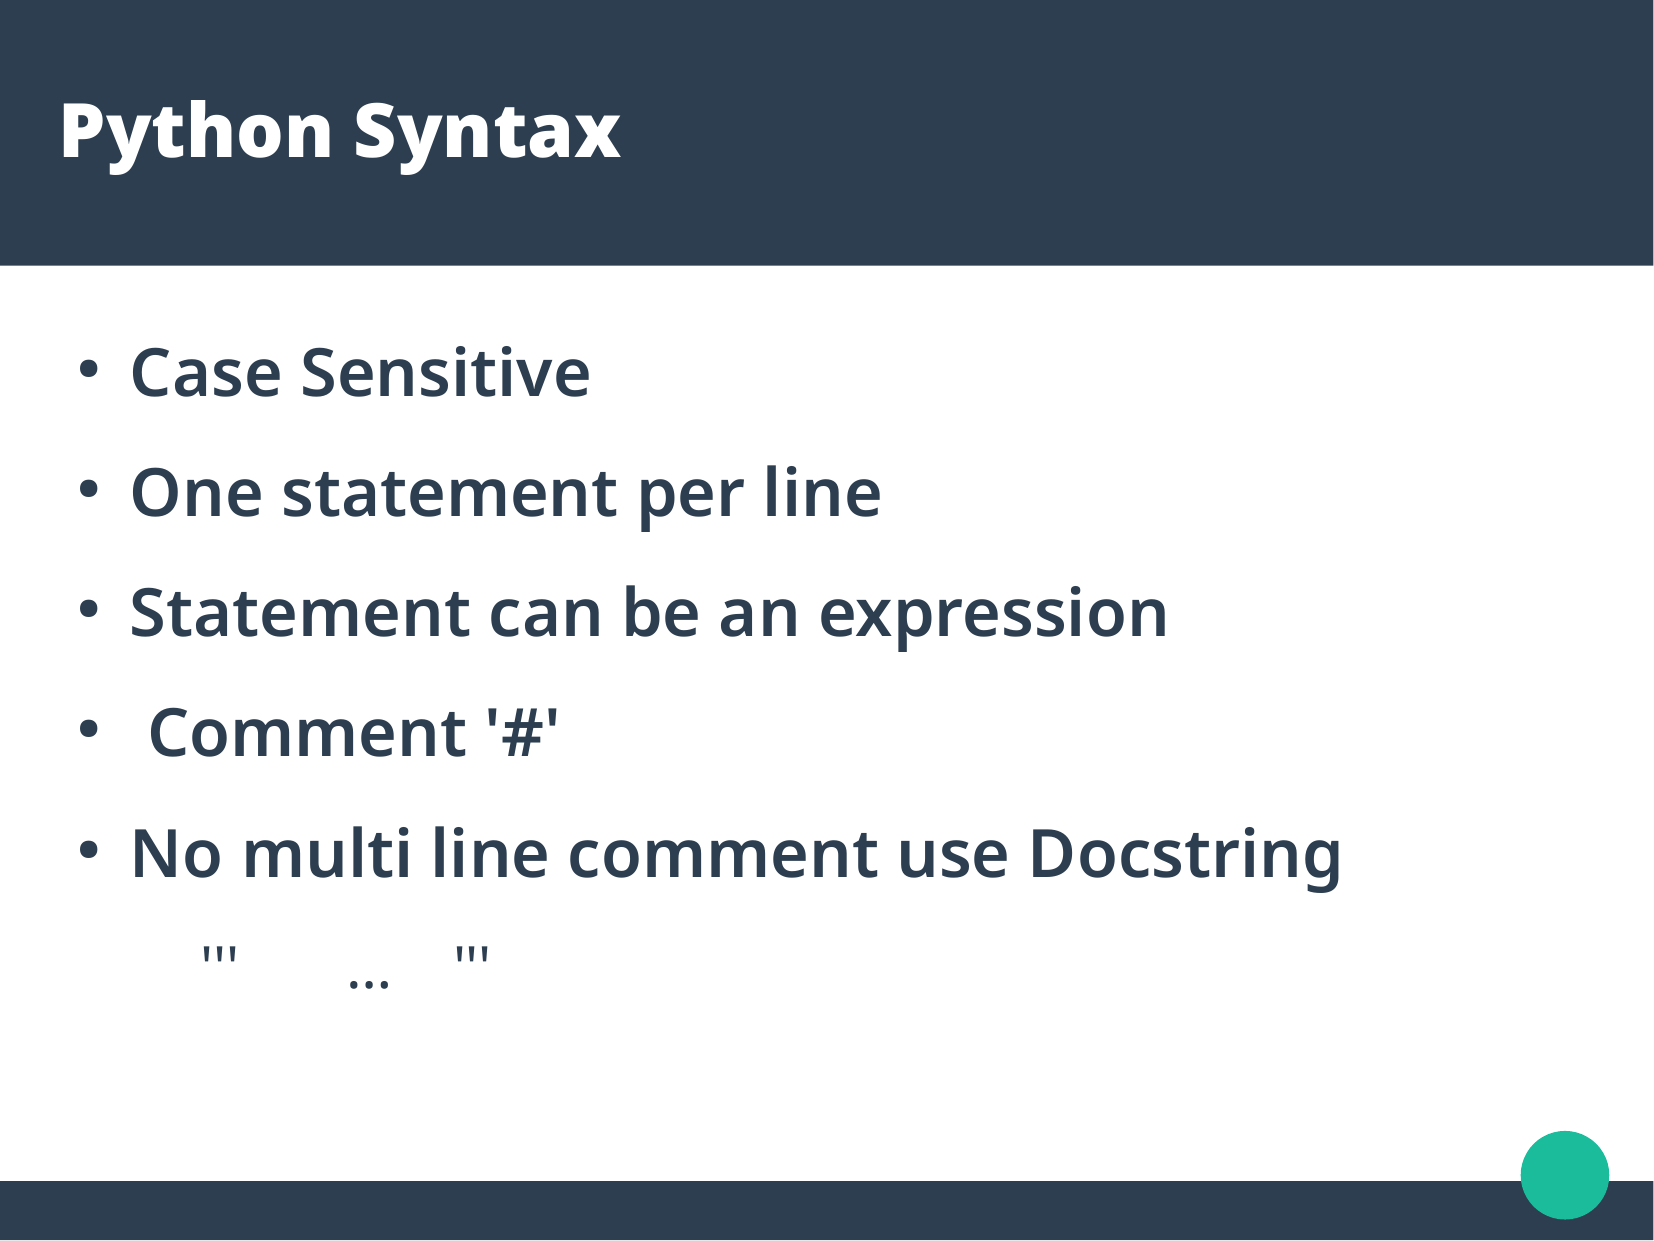

# Python Syntax
Case Sensitive
One statement per line
Statement can be an expression
 Comment '#'
No multi line comment use Docstring
''' … '''